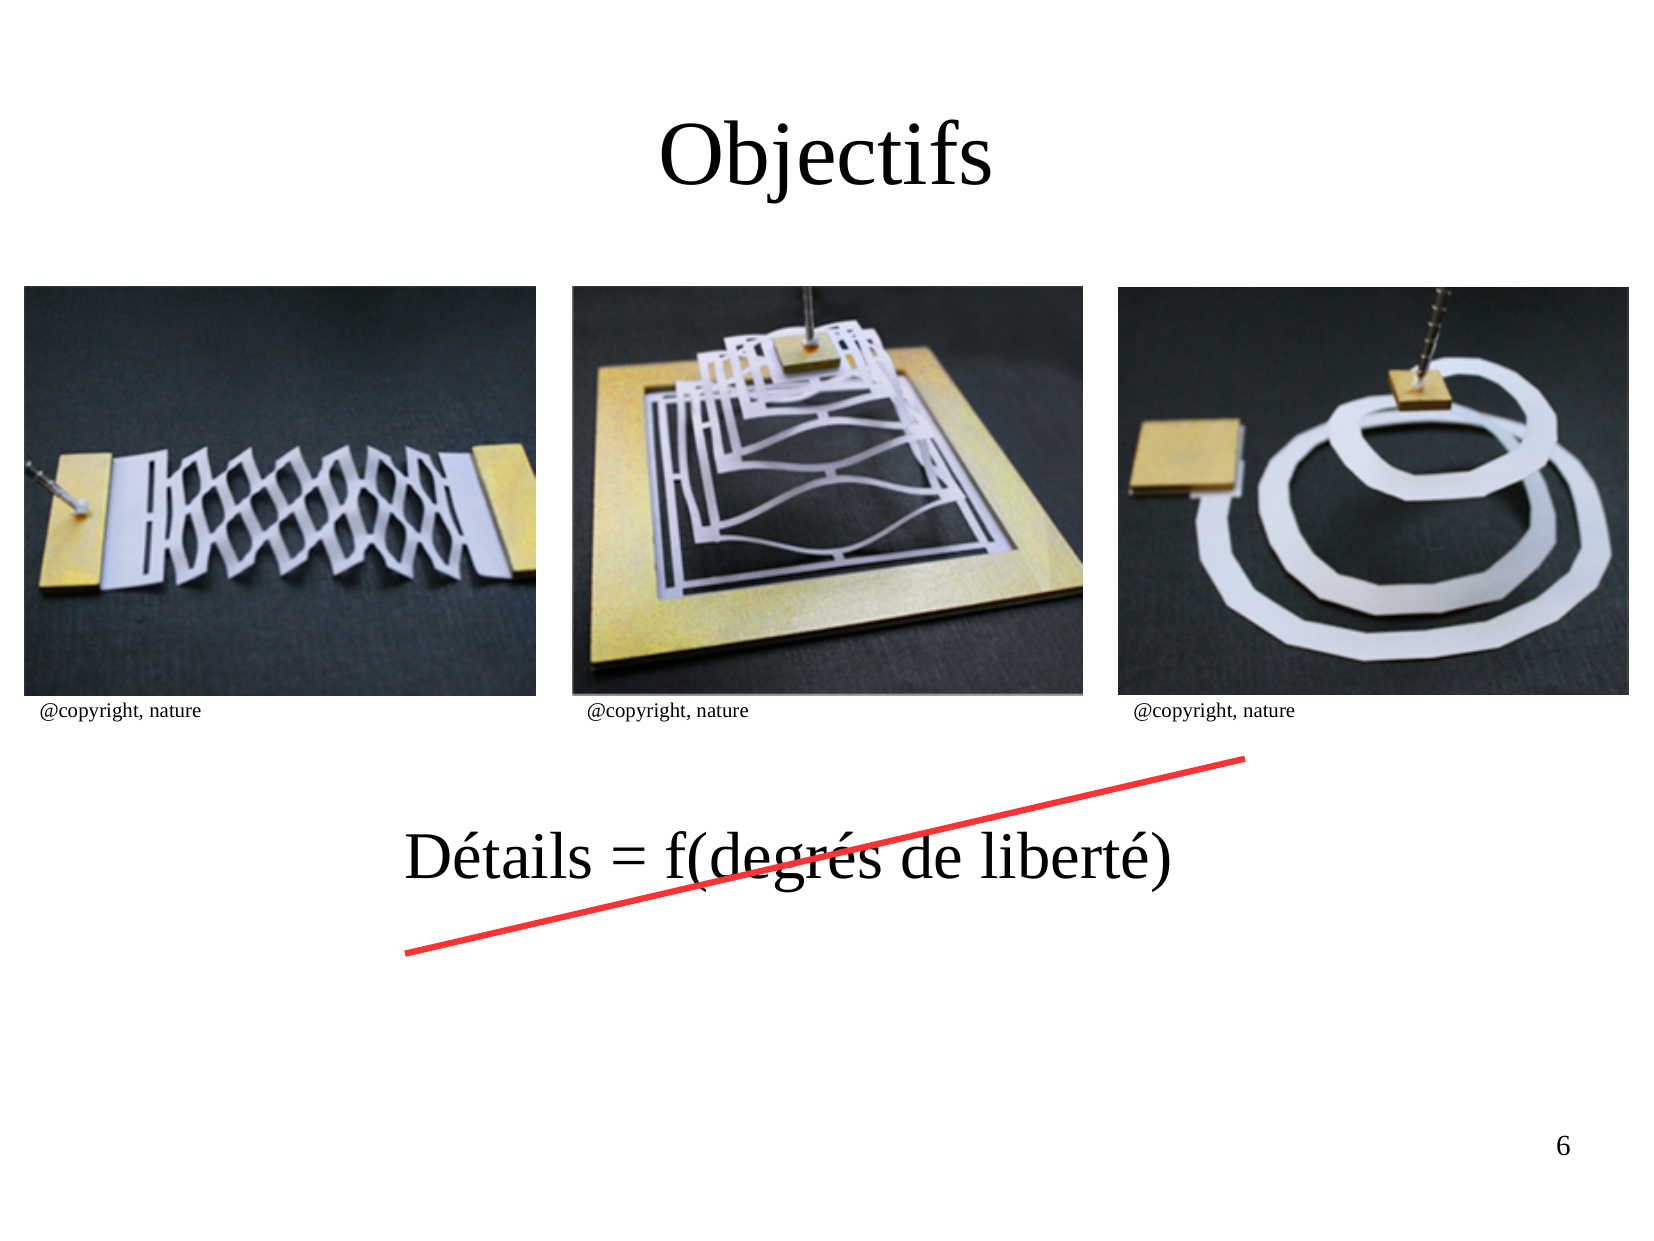

# Objectifs
@copyright, nature
@copyright, nature
@copyright, nature
Détails = f(degrés de liberté)
6